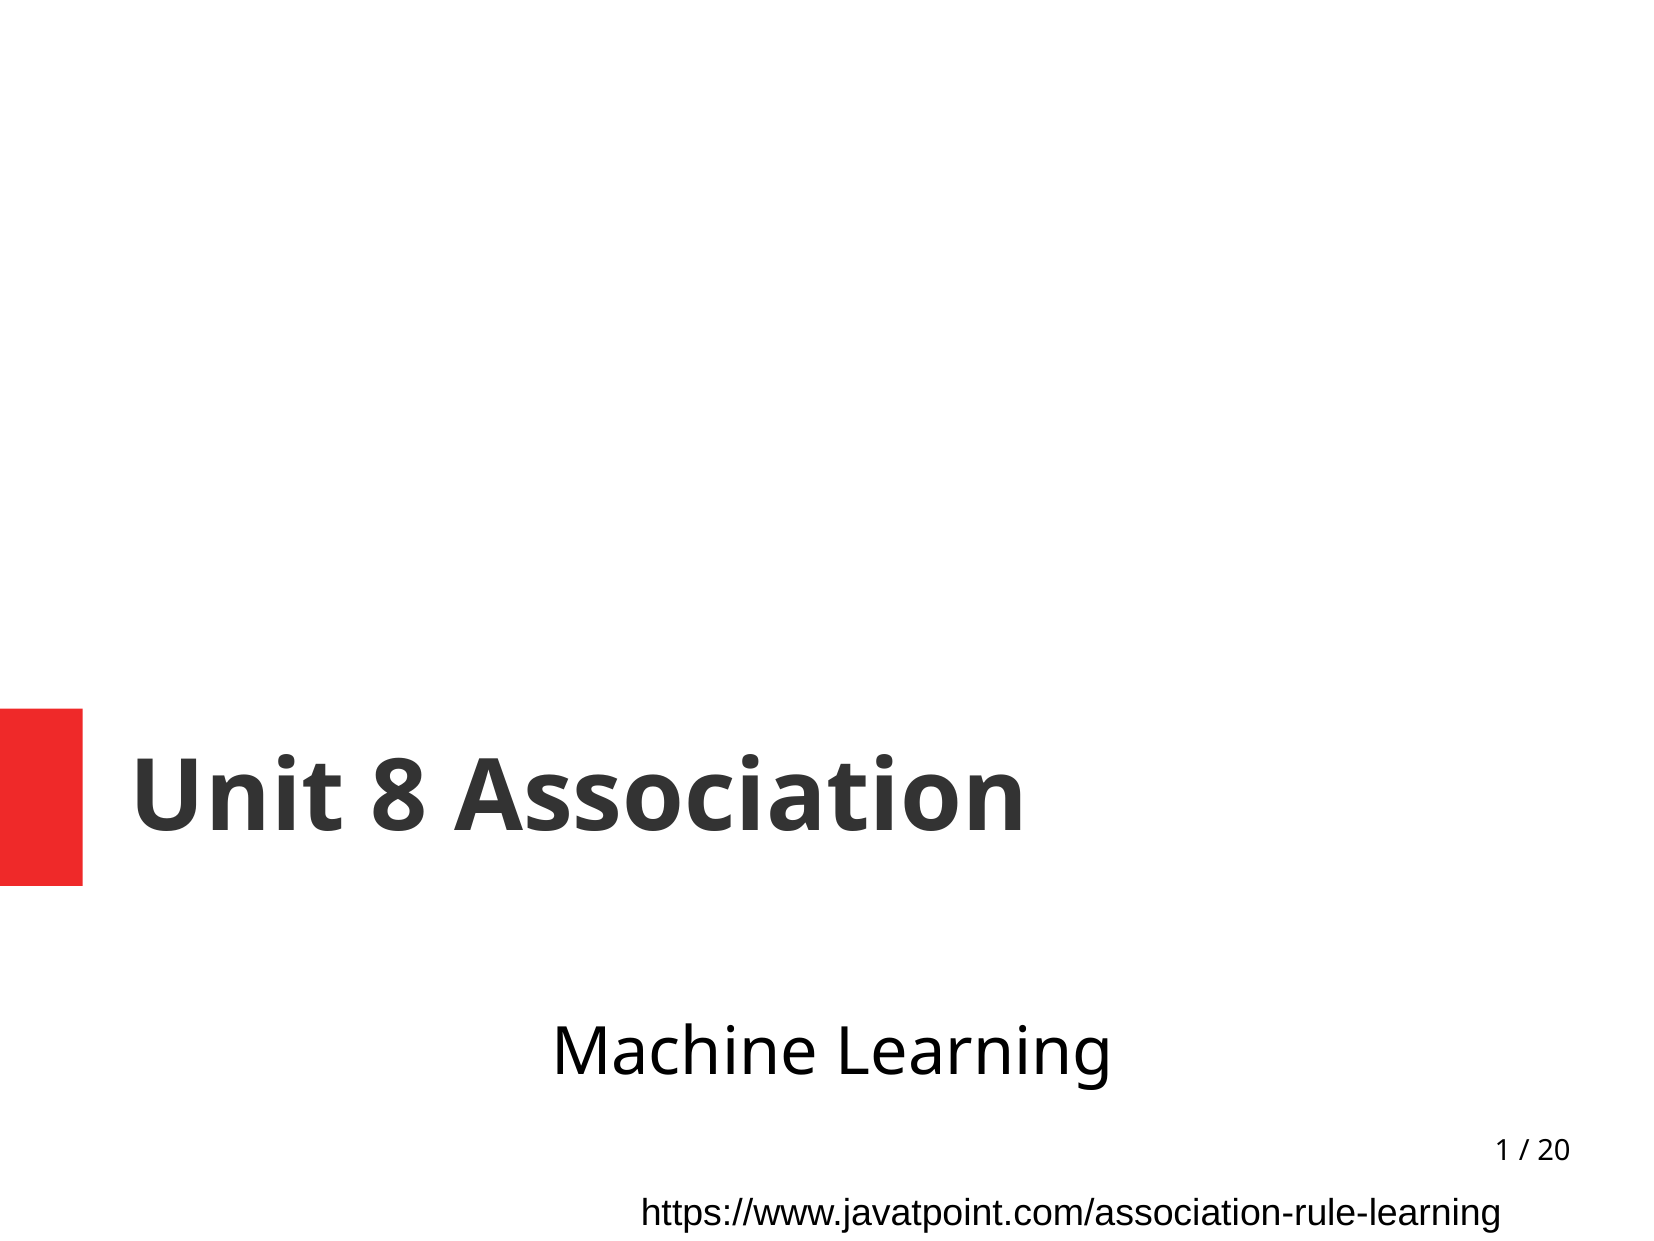

# Unit 8 Association
Machine Learning
1
https://www.javatpoint.com/association-rule-learning